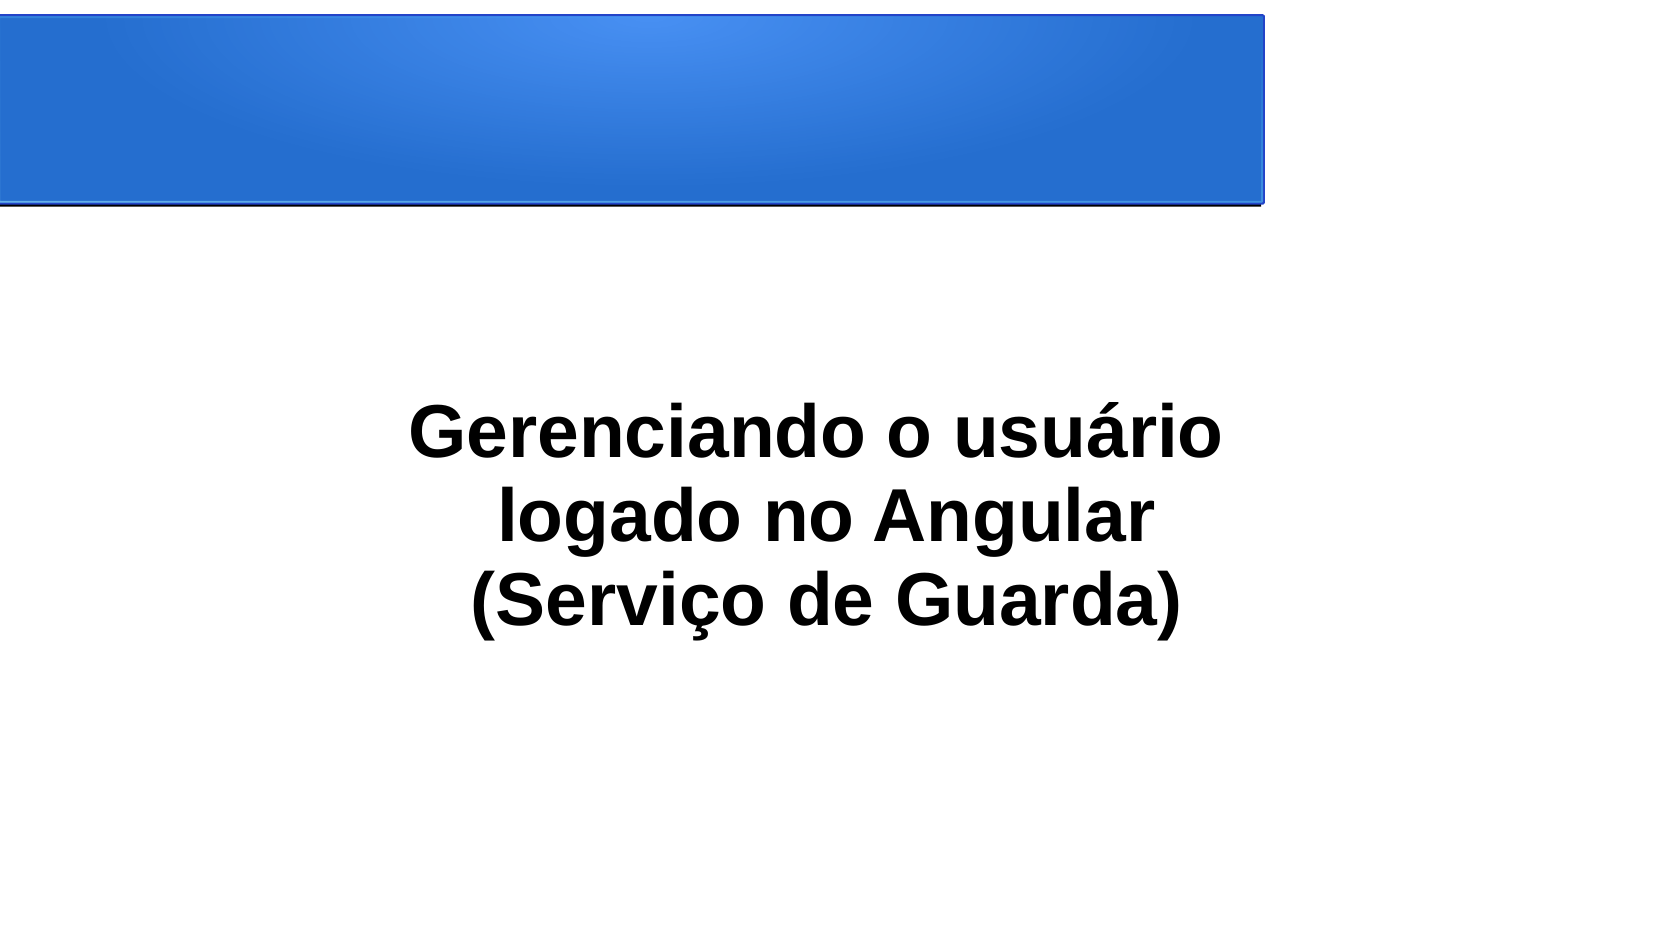

# Gerenciando o usuário
logado no Angular
(Serviço de Guarda)